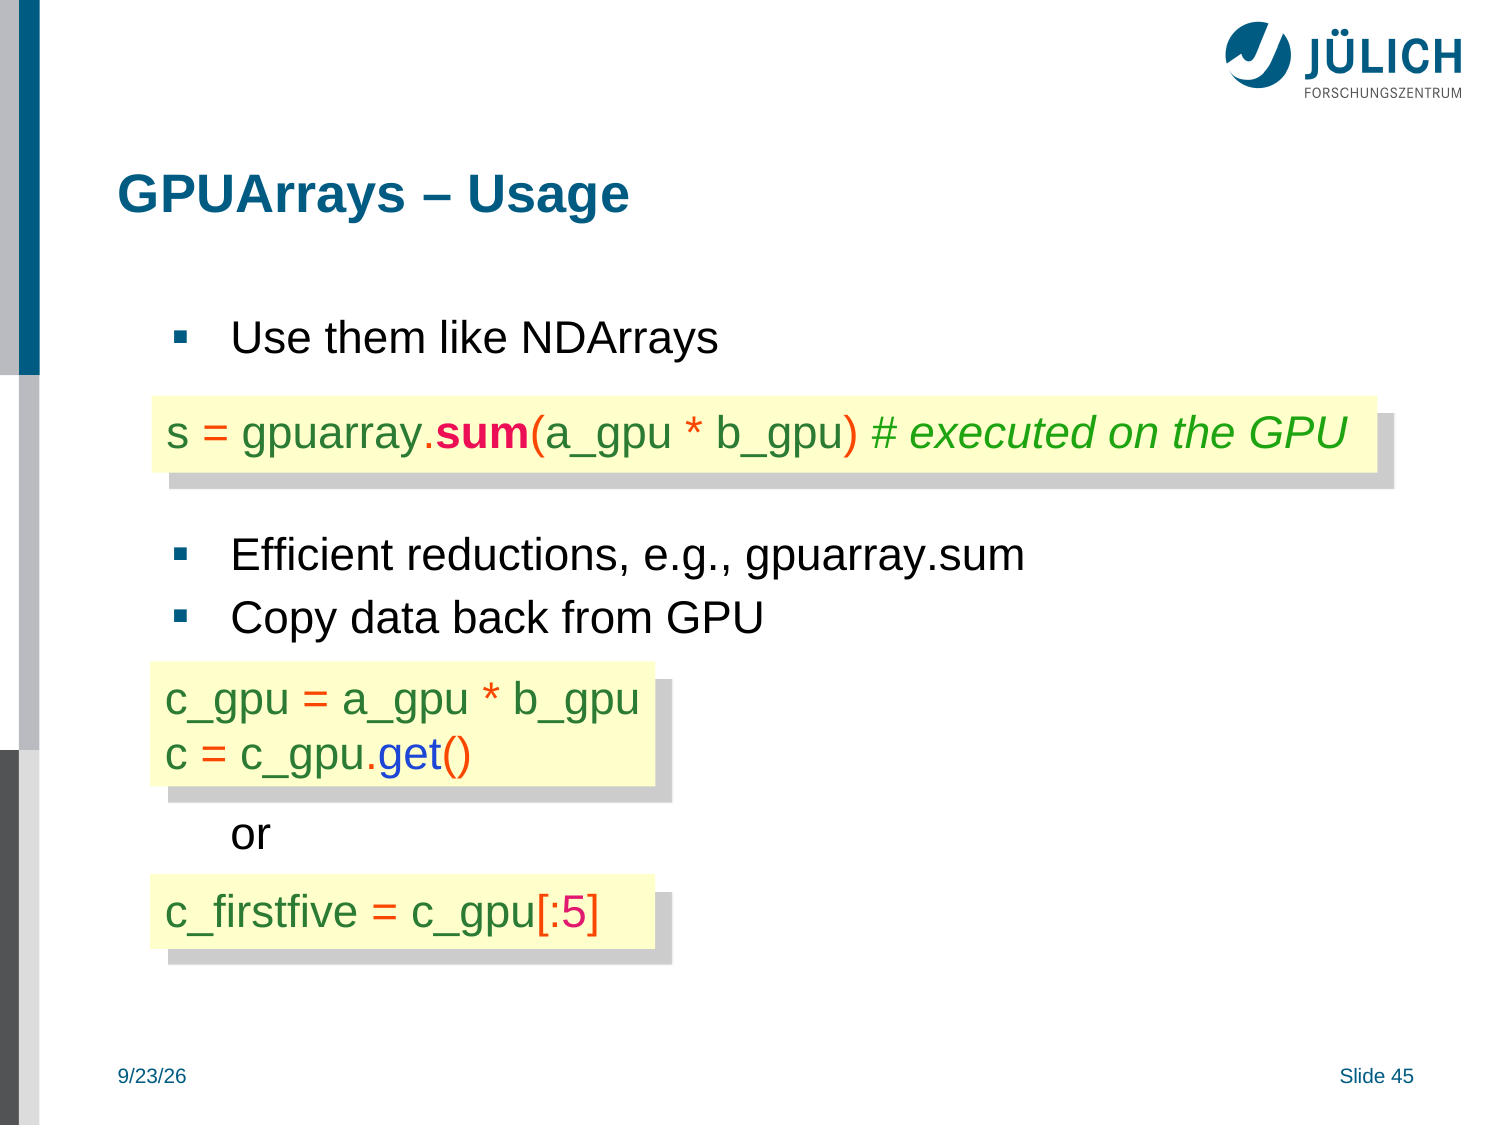

# GPUArrays – Usage
Use them like NDArrays
Efficient reductions, e.g., gpuarray.sum
Copy data back from GPU
or
s = gpuarray.sum(a_gpu * b_gpu) # executed on the GPU
c_gpu = a_gpu * b_gpu
c = c_gpu.get()
c_firstfive = c_gpu[:5]